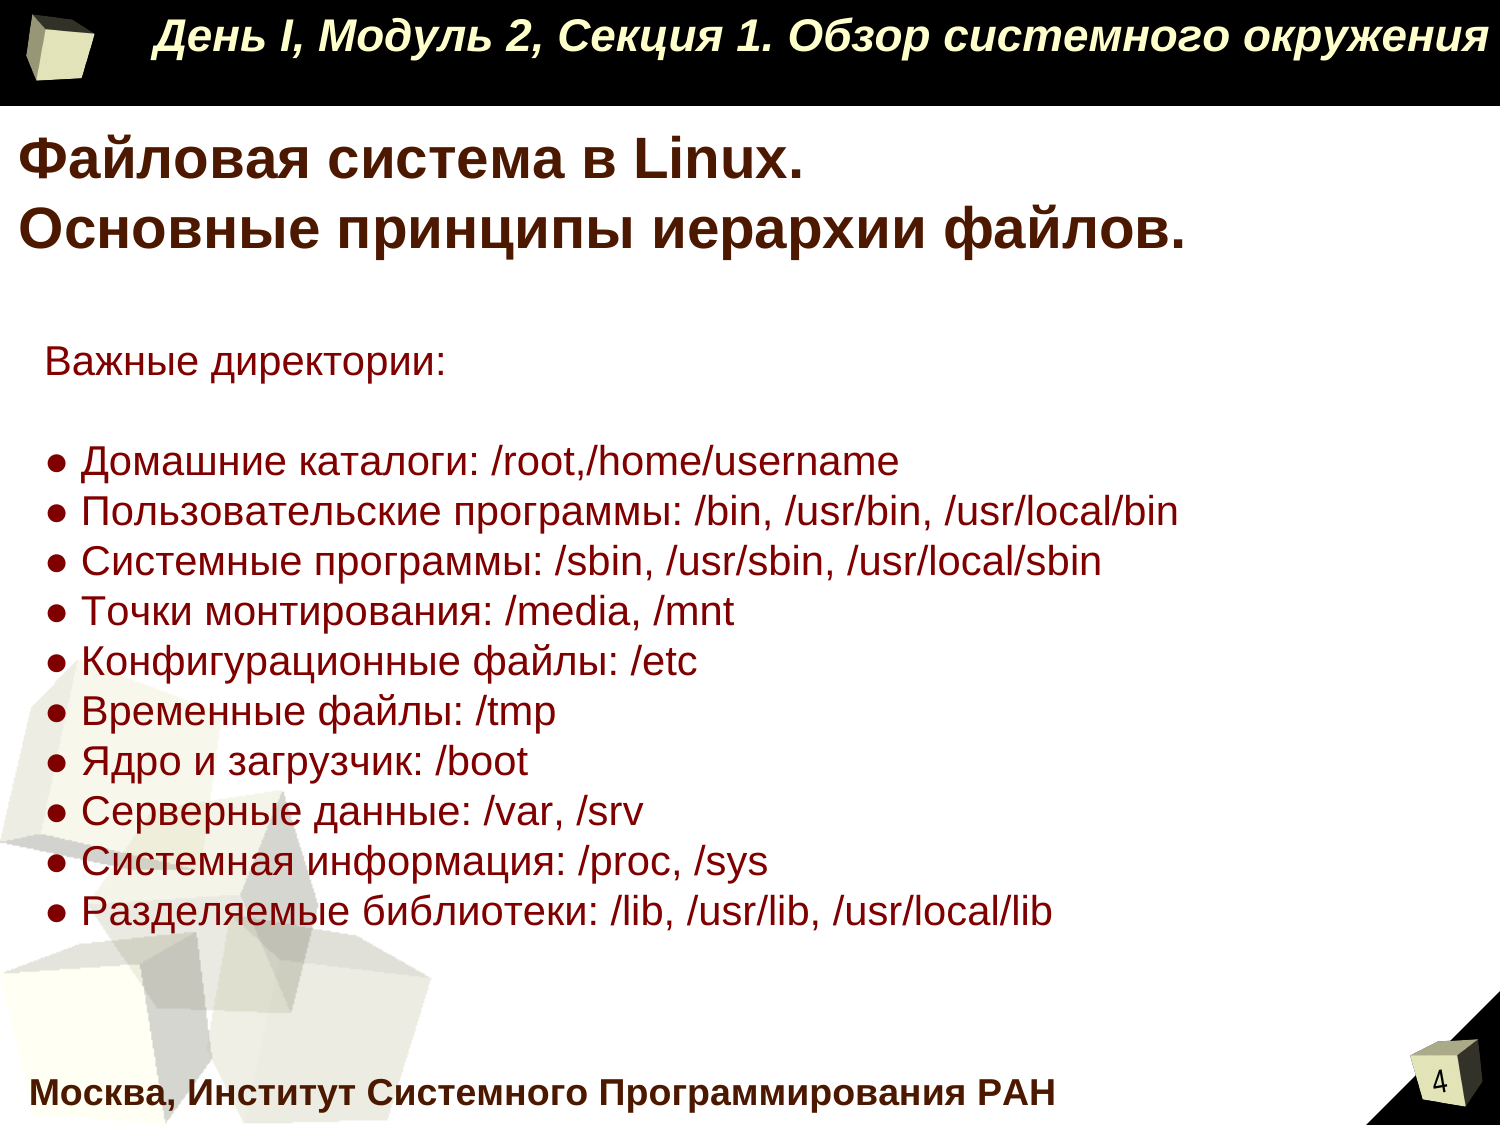

Файловая система в Linux.
Основные принципы иерархии файлов.
Важные директории:
● Домашние каталоги: /root,/home/username
● Пользовательские программы: /bin, /usr/bin, /usr/local/bin
● Системные программы: /sbin, /usr/sbin, /usr/local/sbin
● Точки монтирования: /media, /mnt
● Конфигурационные файлы: /etc
● Временные файлы: /tmp
● Ядро и загрузчик: /boot
● Серверные данные: /var, /srv
● Системная информация: /proc, /sys
● Разделяемые библиотеки: /lib, /usr/lib, /usr/local/lib